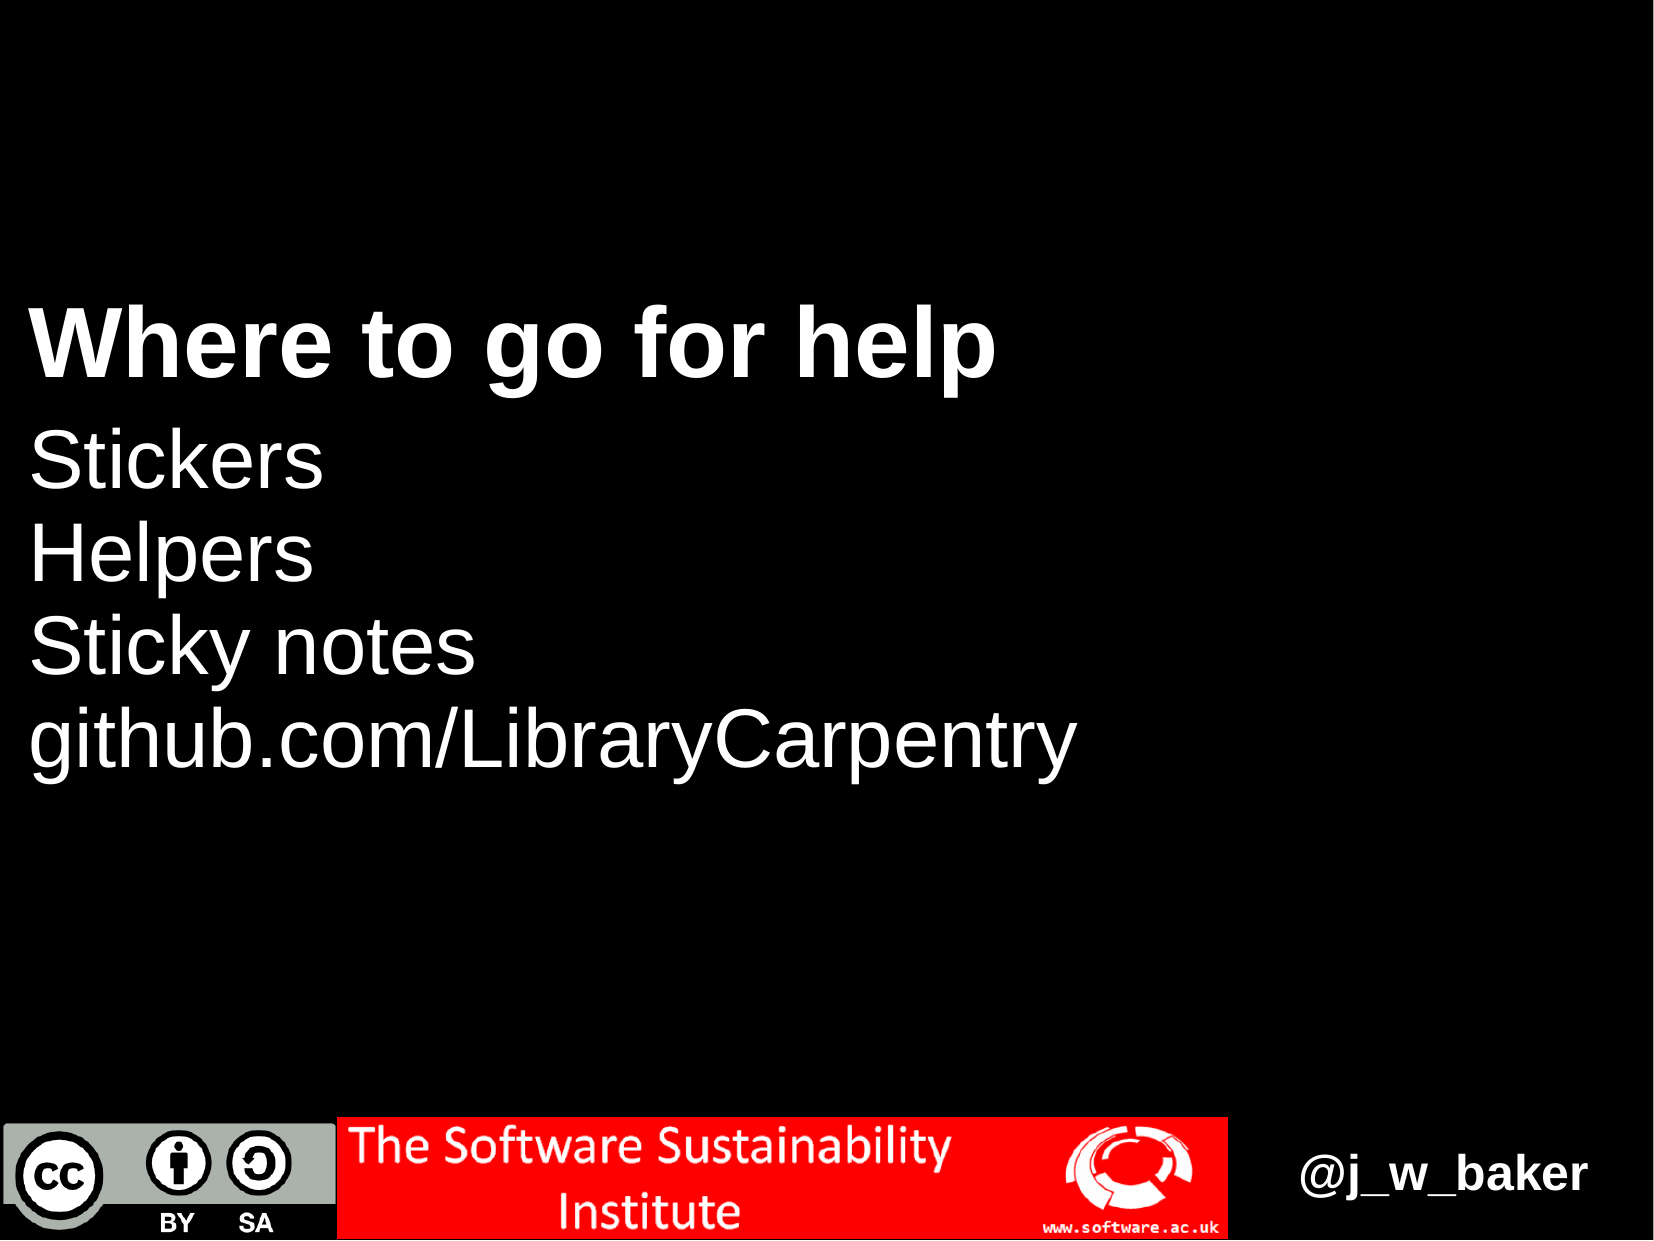

Where to go for help
Stickers
Helpers
Sticky notes
github.com/LibraryCarpentry
@j_w_baker